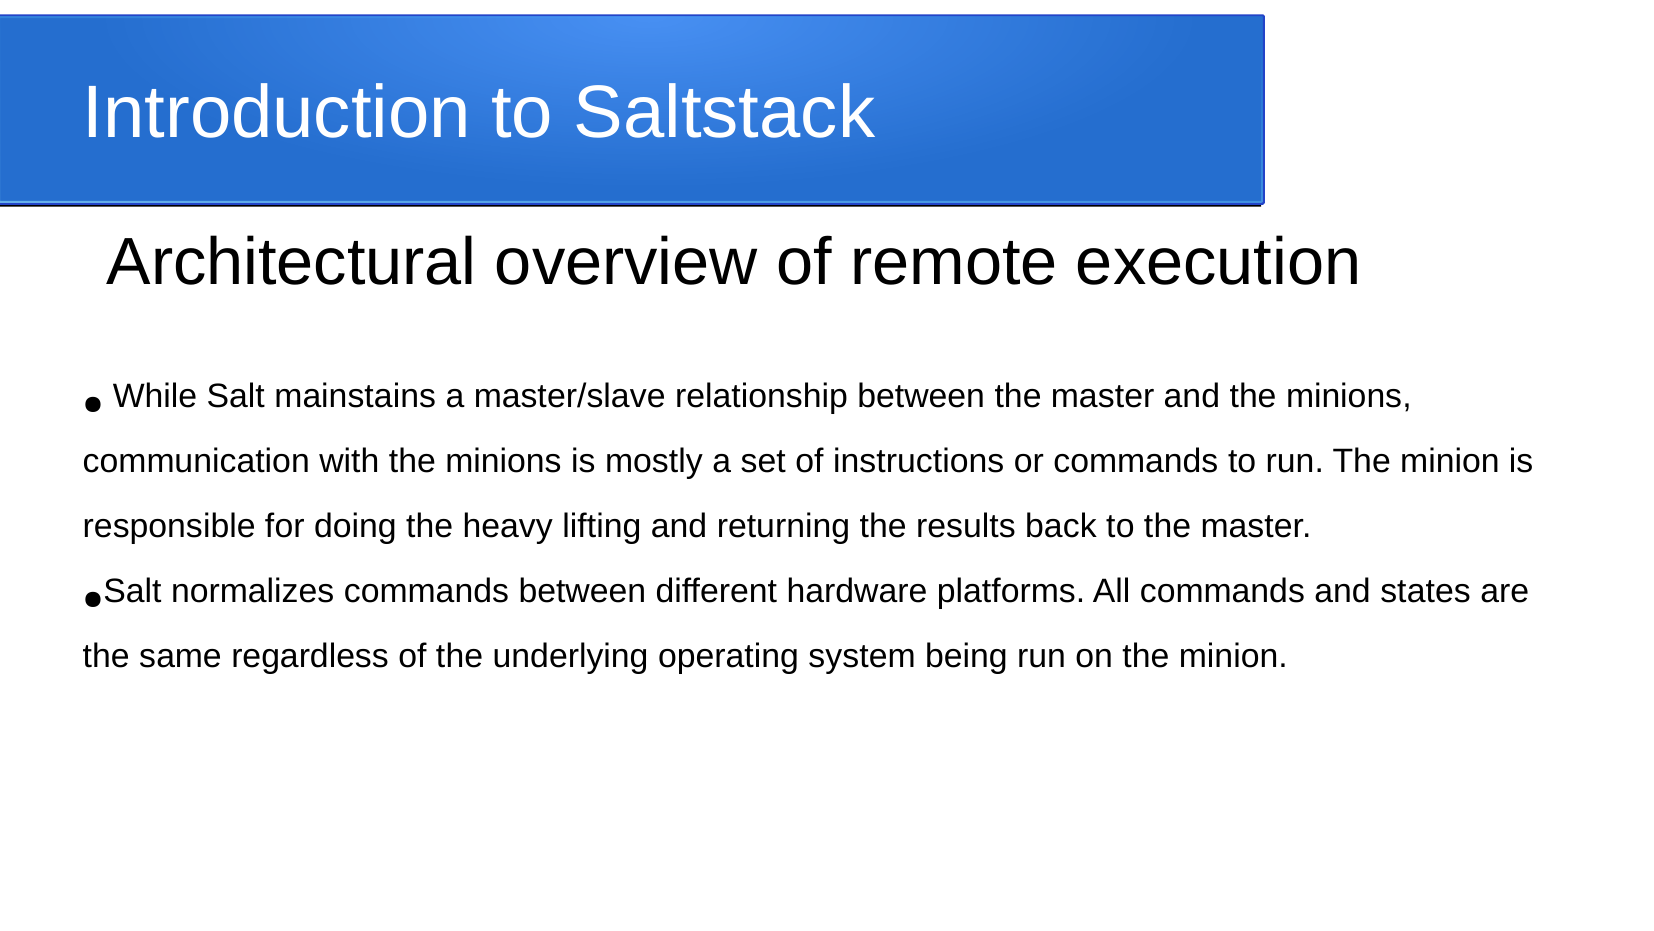

# Introduction to Saltstack
Architectural overview of remote execution
 While Salt mainstains a master/slave relationship between the master and the minions, communication with the minions is mostly a set of instructions or commands to run. The minion is responsible for doing the heavy lifting and returning the results back to the master.
Salt normalizes commands between different hardware platforms. All commands and states are the same regardless of the underlying operating system being run on the minion.